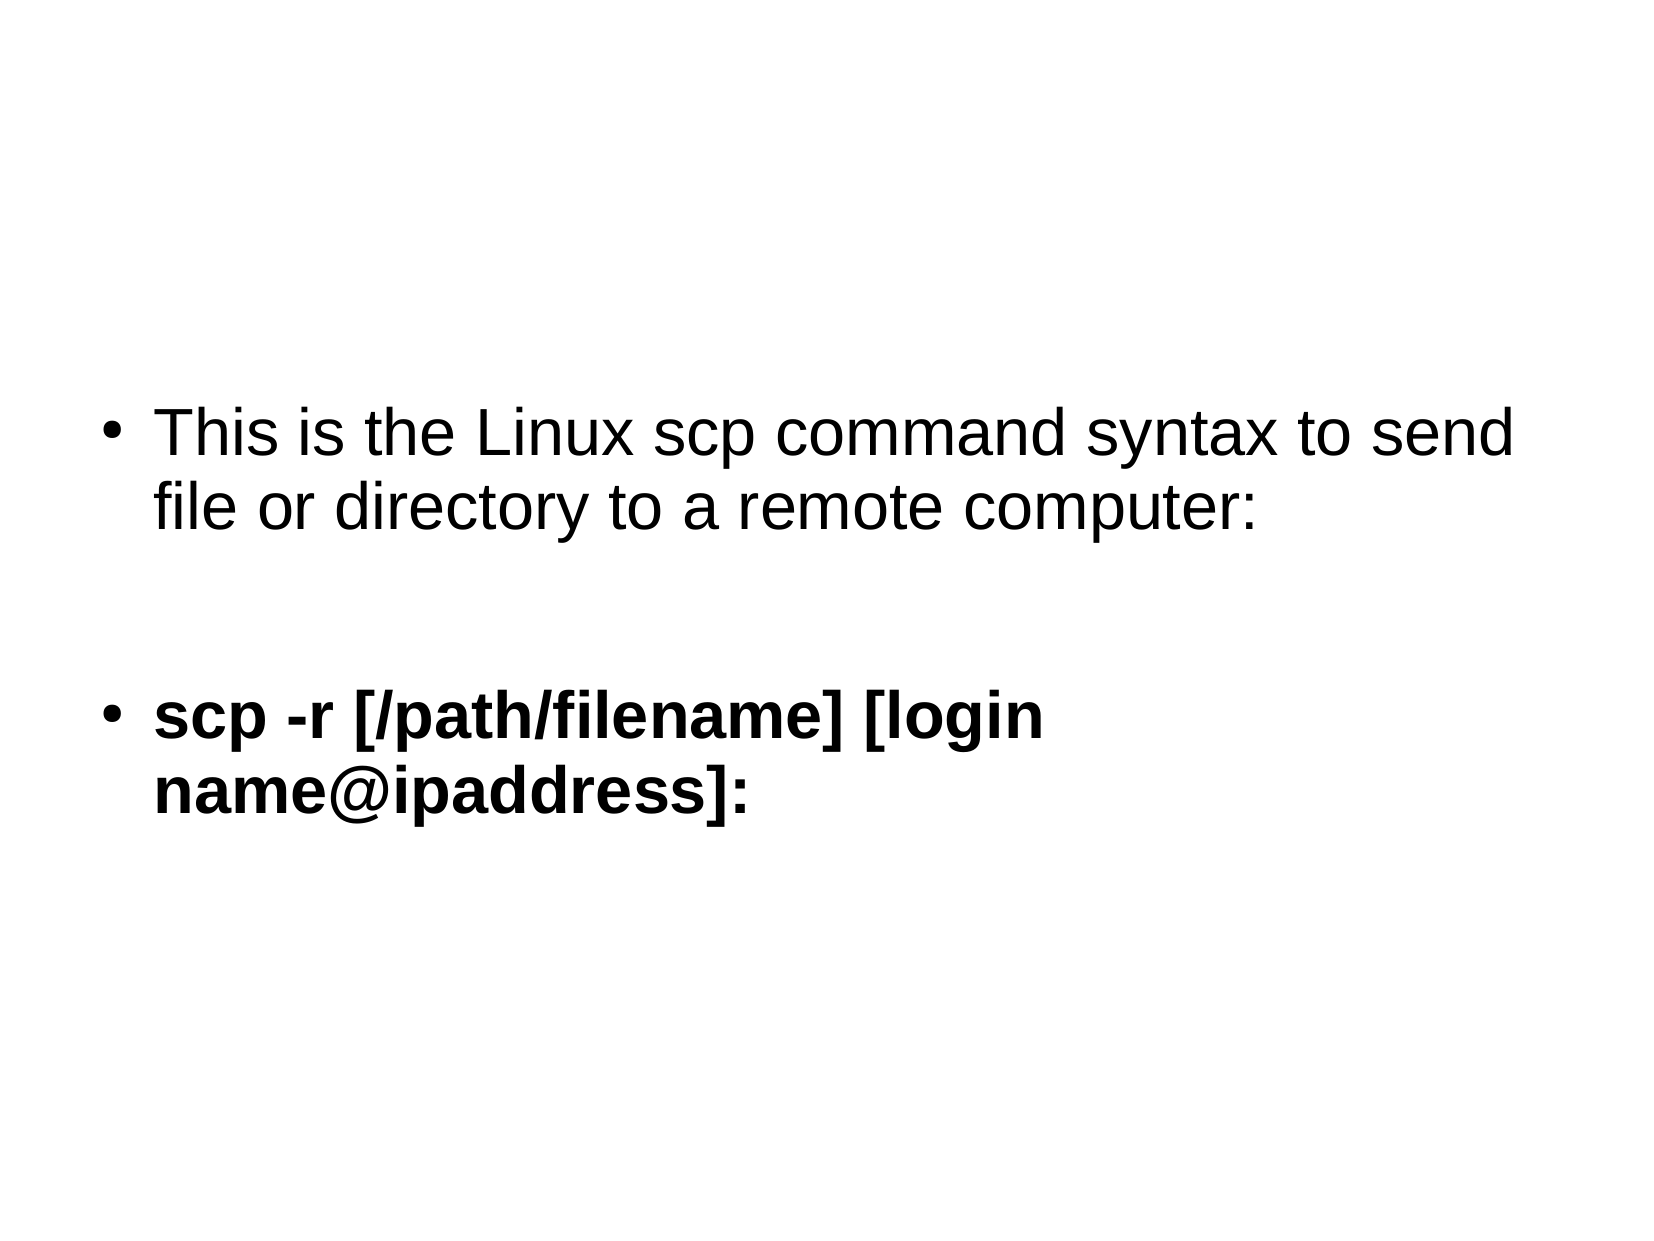

#
This is the Linux scp command syntax to send file or directory to a remote computer:
scp -r [/path/filename] [login name@ipaddress]: